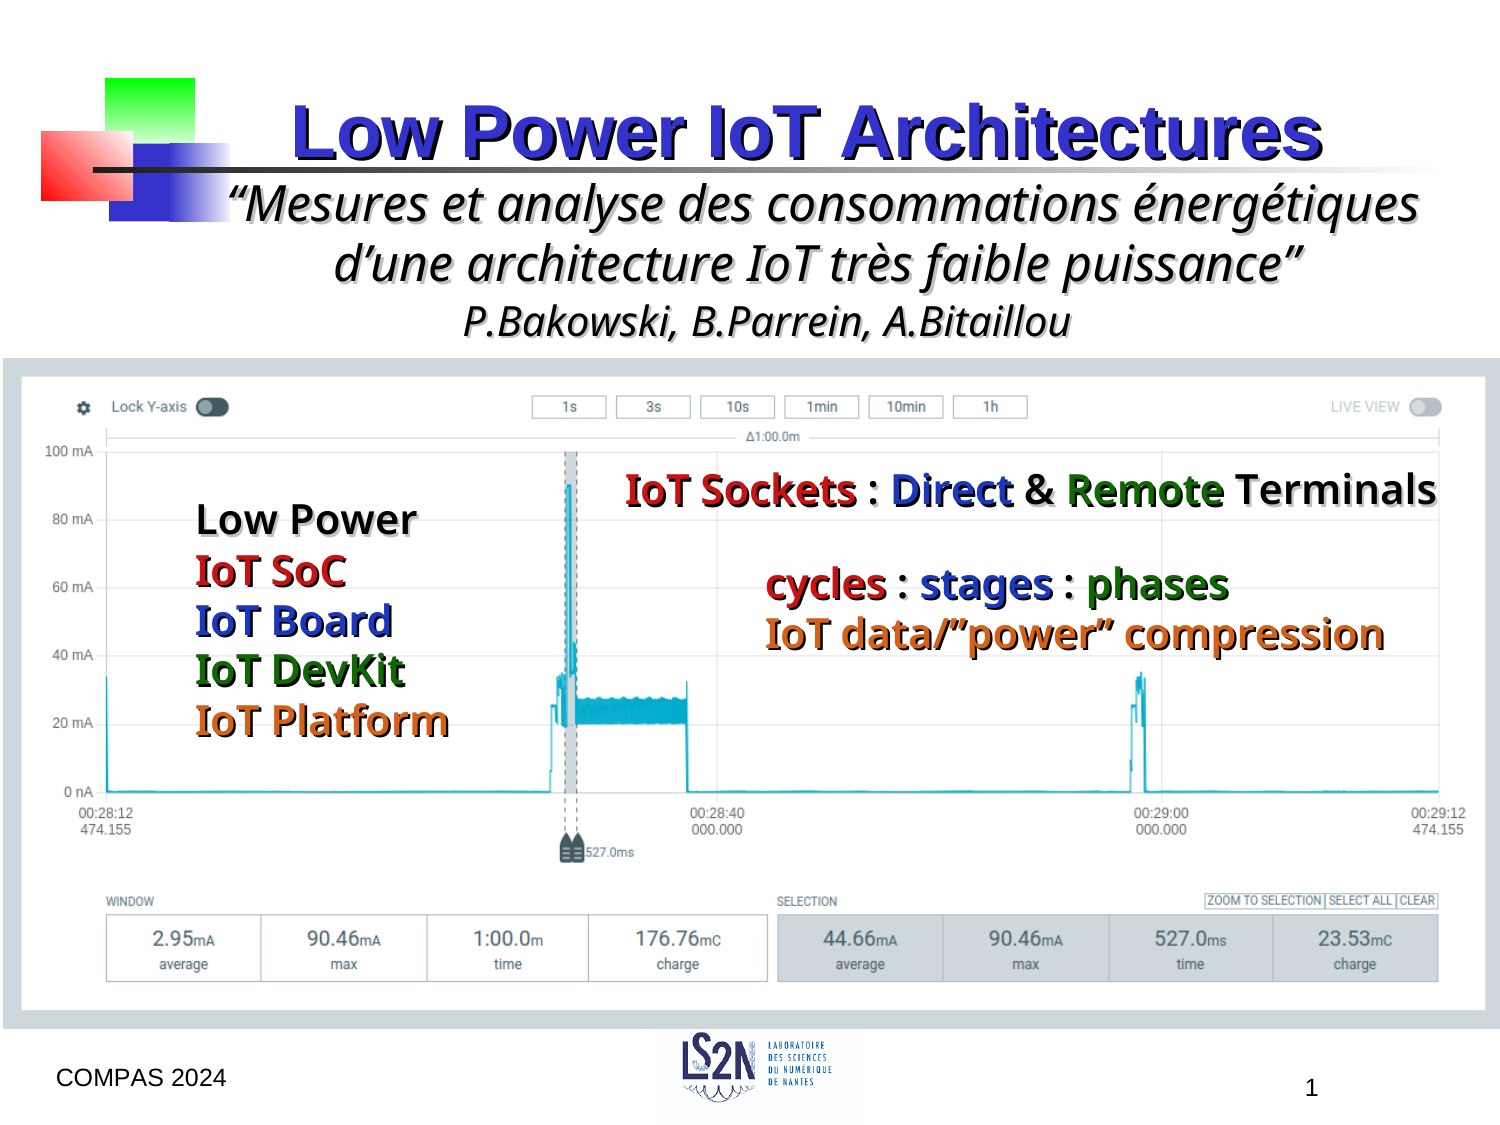

# Low Power IoT Architectures
“Mesures et analyse des consommations énergétiques d’une architecture IoT très faible puissance”
P.Bakowski, B.Parrein, A.Bitaillou
IoT Sockets : Direct & Remote Terminals
Low Power
IoT SoC
IoT Board
IoT DevKit
IoT Platform
cycles : stages : phases
IoT data/”power” compression
1